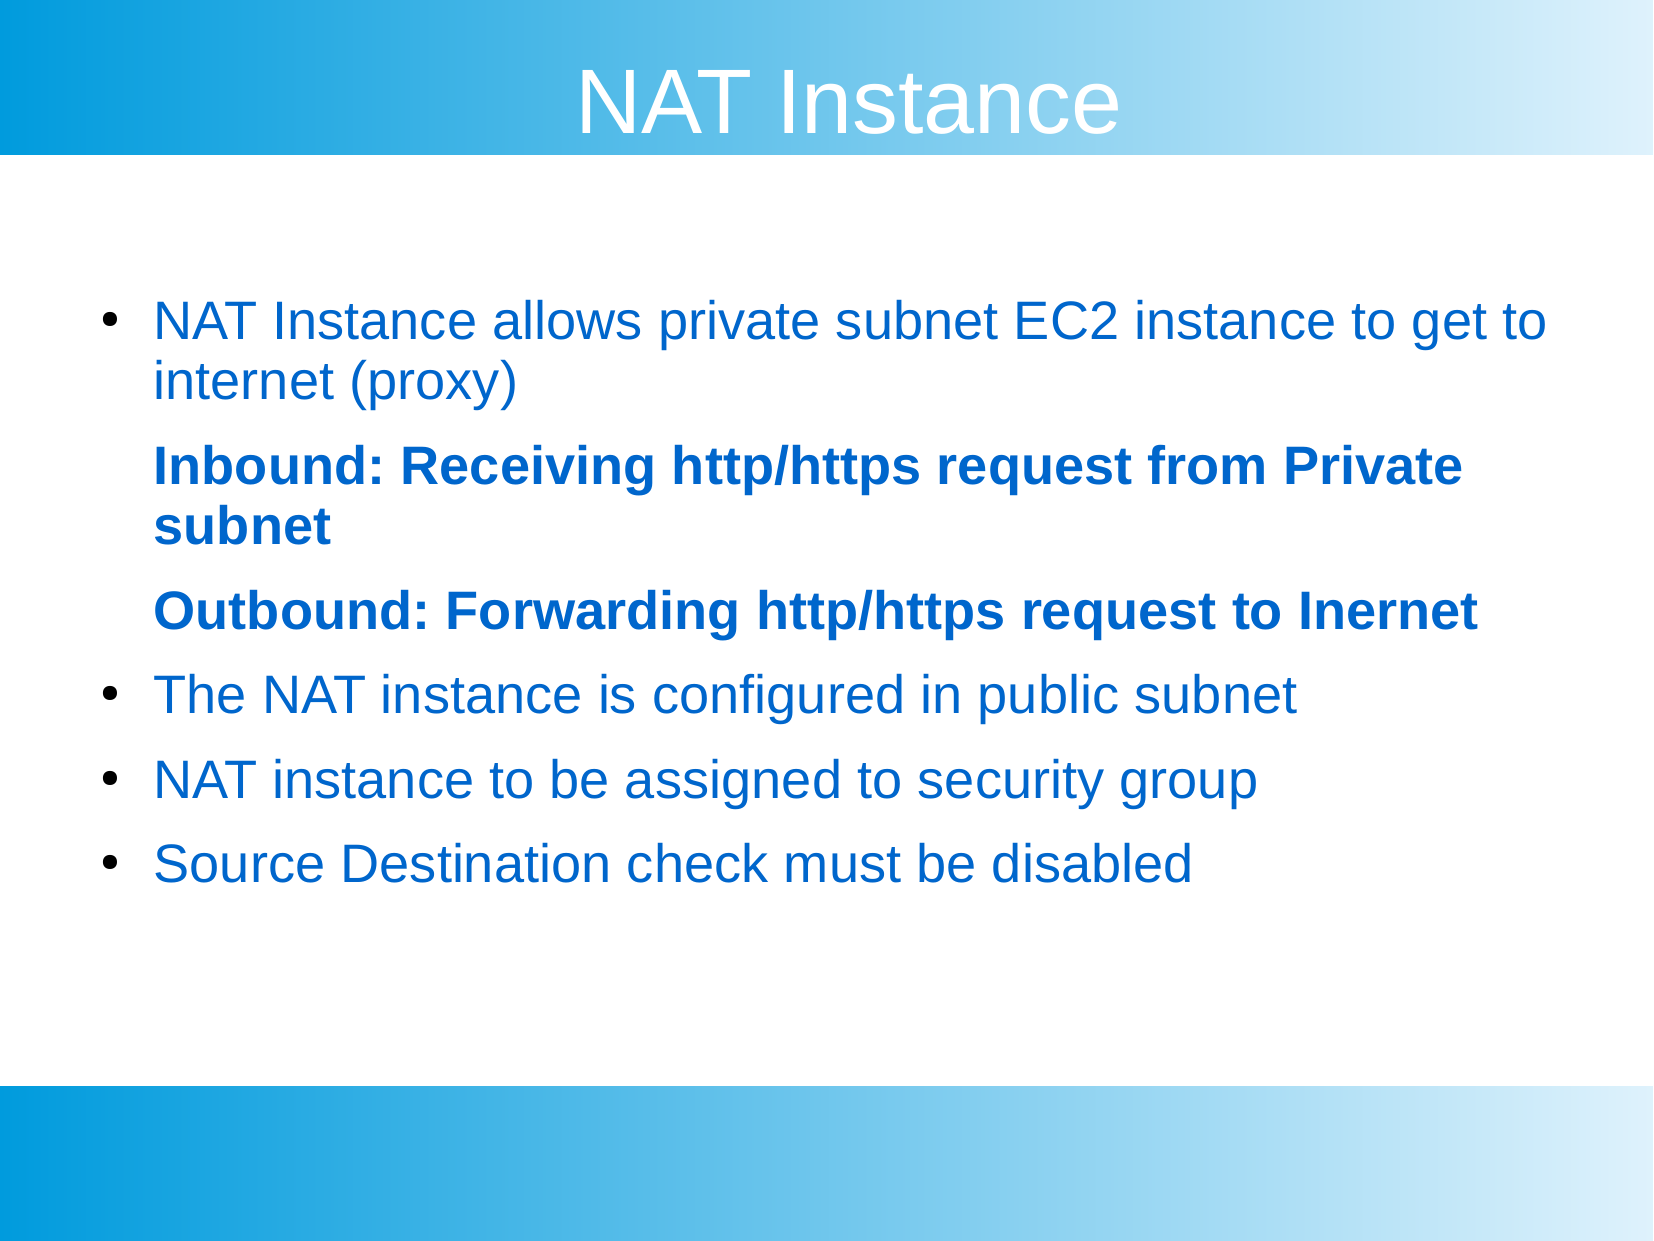

# NAT Instance
NAT Instance allows private subnet EC2 instance to get to internet (proxy)
Inbound: Receiving http/https request from Private subnet
Outbound: Forwarding http/https request to Inernet
The NAT instance is configured in public subnet
NAT instance to be assigned to security group
Source Destination check must be disabled